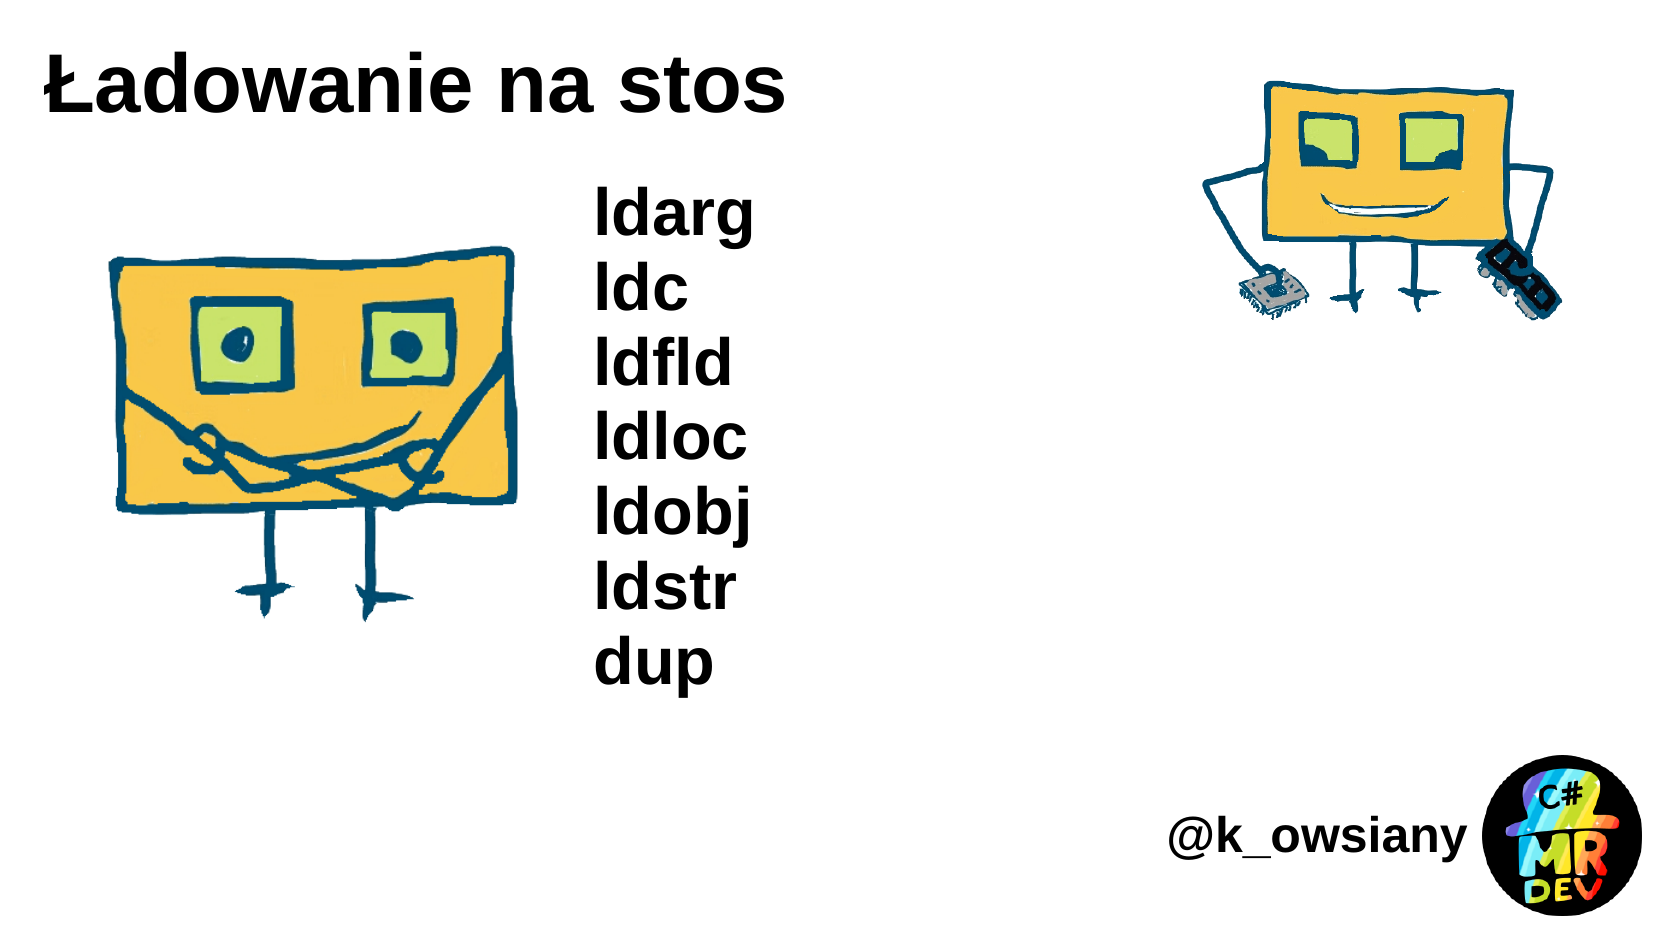

Ładowanie na stos
ldarg
ldc
ldfld
ldloc
ldobj
ldstr
dup